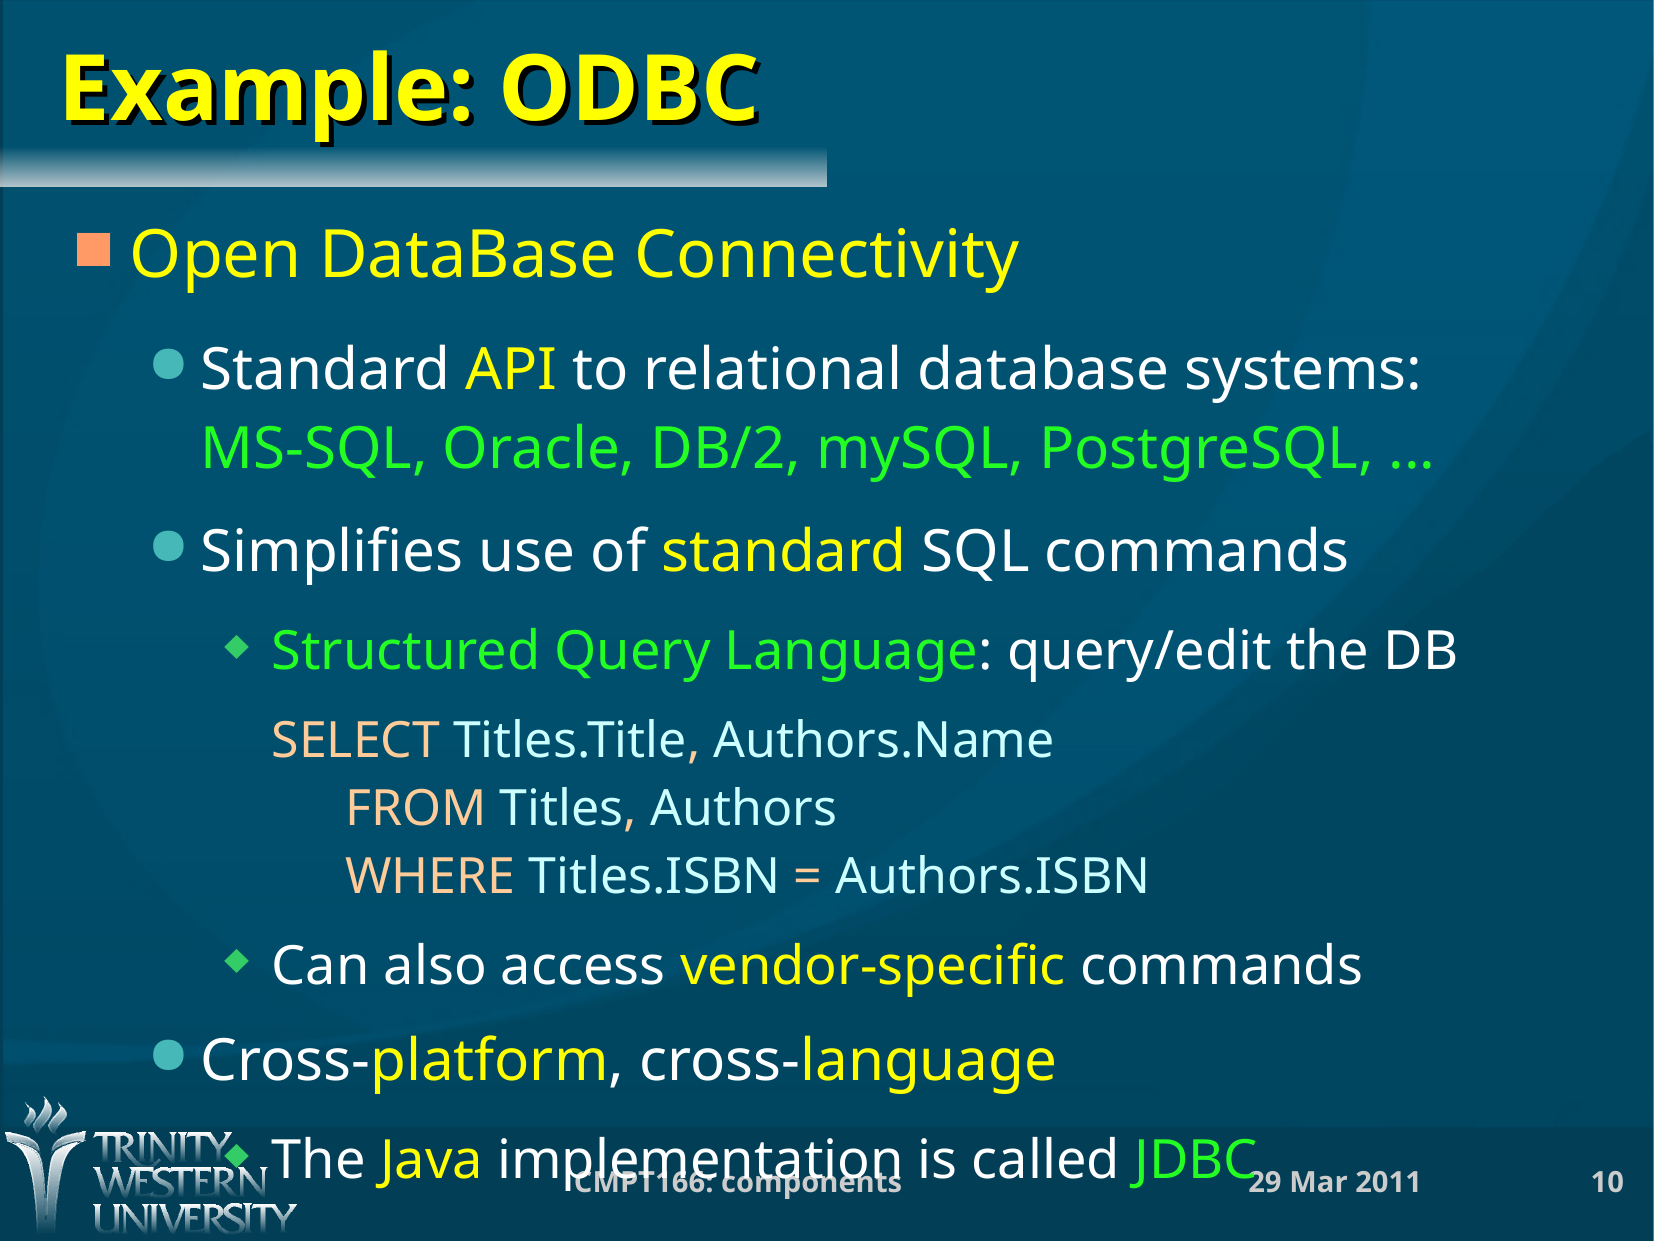

# Example: ODBC
Open DataBase Connectivity
Standard API to relational database systems:
MS-SQL, Oracle, DB/2, mySQL, PostgreSQL, ...
Simplifies use of standard SQL commands
Structured Query Language: query/edit the DB
SELECT Titles.Title, Authors.Name
	FROM Titles, Authors
	WHERE Titles.ISBN = Authors.ISBN
Can also access vendor-specific commands
Cross-platform, cross-language
The Java implementation is called JDBC
CMPT166: components
29 Mar 2011
10